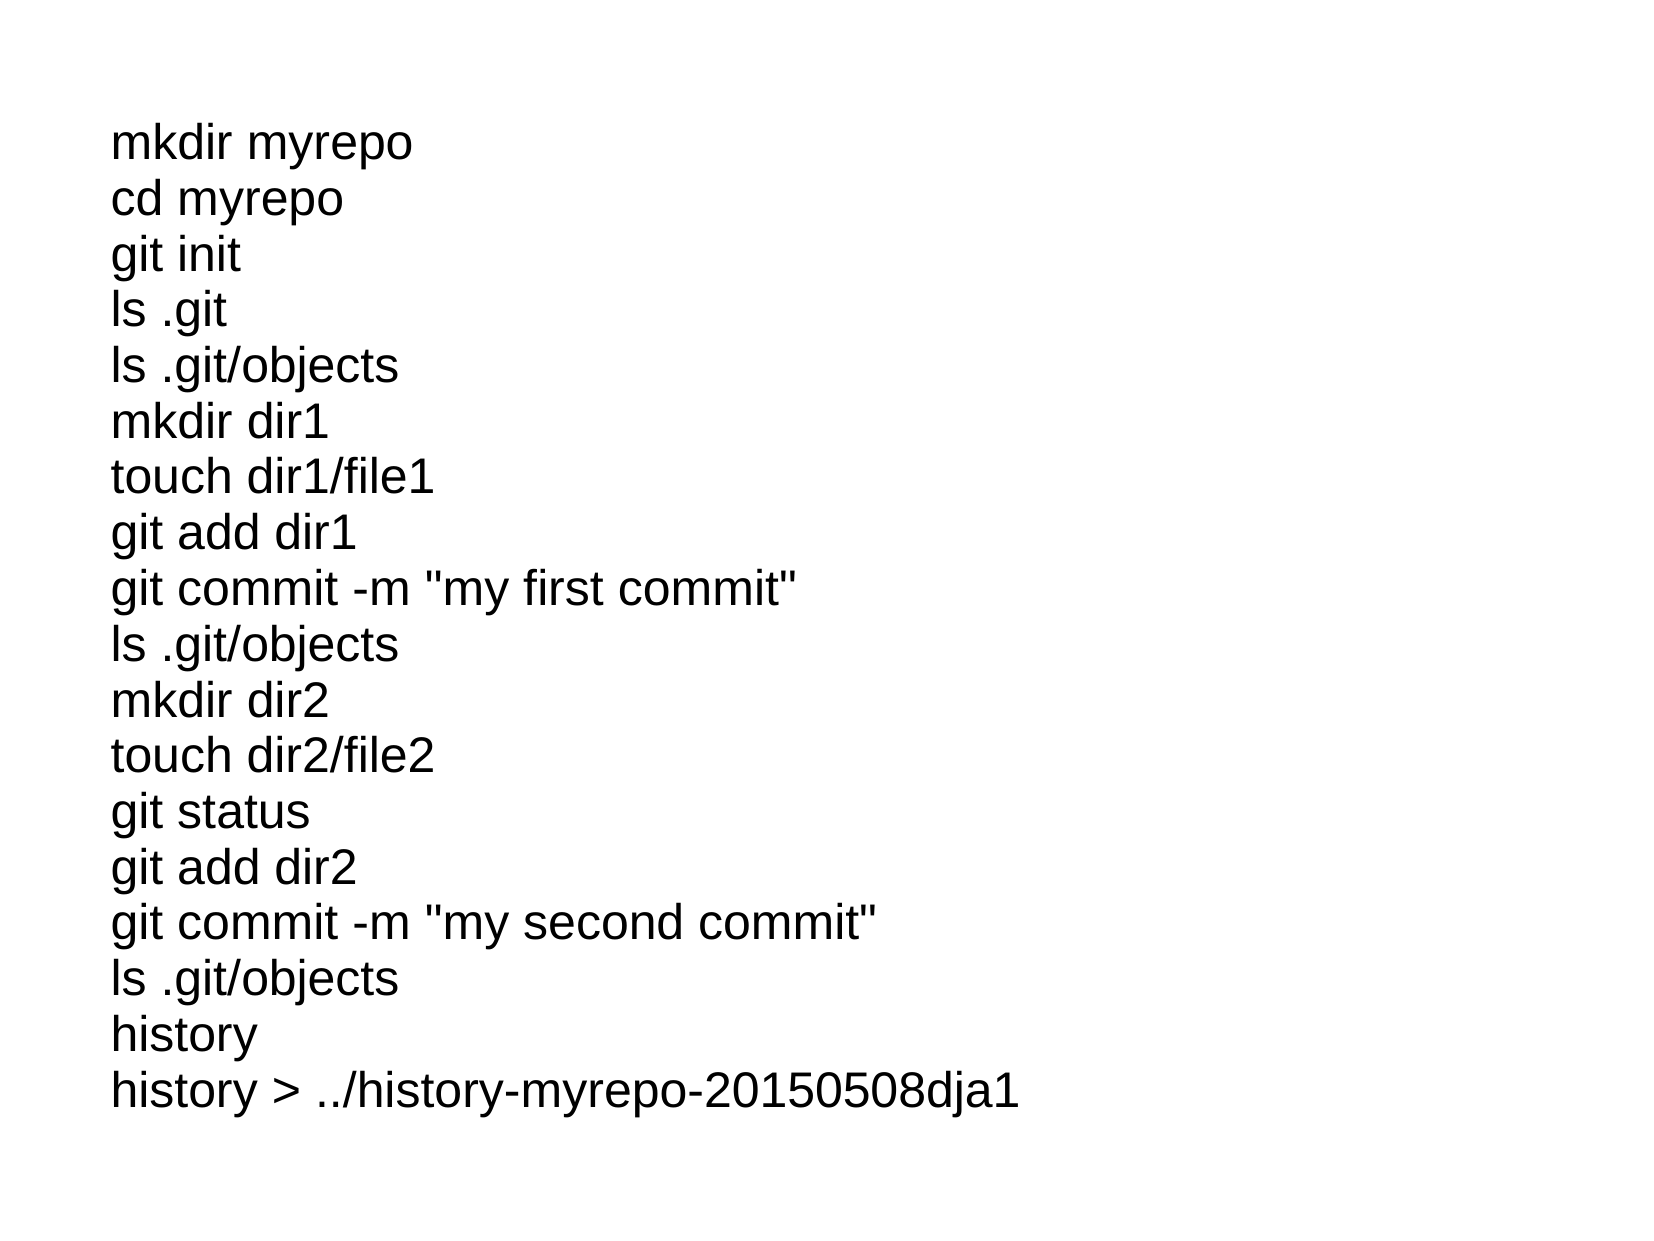

# mkdir myrepo
 cd myrepo
 git init
 ls .git
 ls .git/objects
 mkdir dir1
 touch dir1/file1
 git add dir1
 git commit -m "my first commit"
 ls .git/objects
 mkdir dir2
 touch dir2/file2
 git status
 git add dir2
 git commit -m "my second commit"
 ls .git/objects
 history
 history > ../history-myrepo-20150508dja1